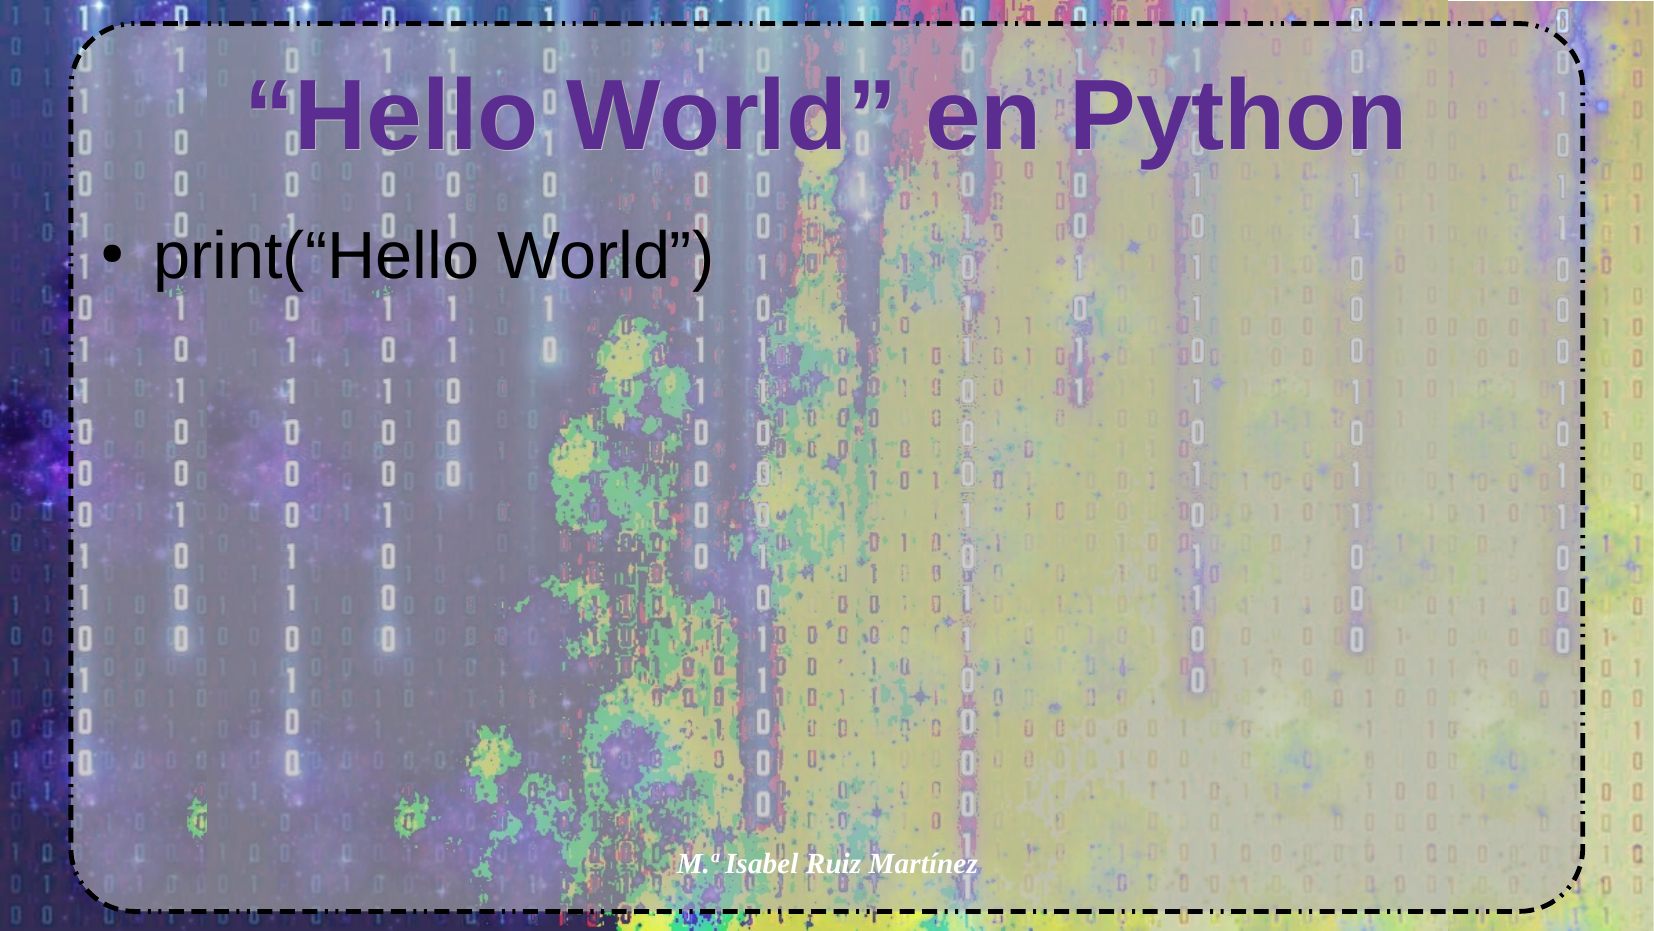

# “Hello World” en Python
print(“Hello World”)